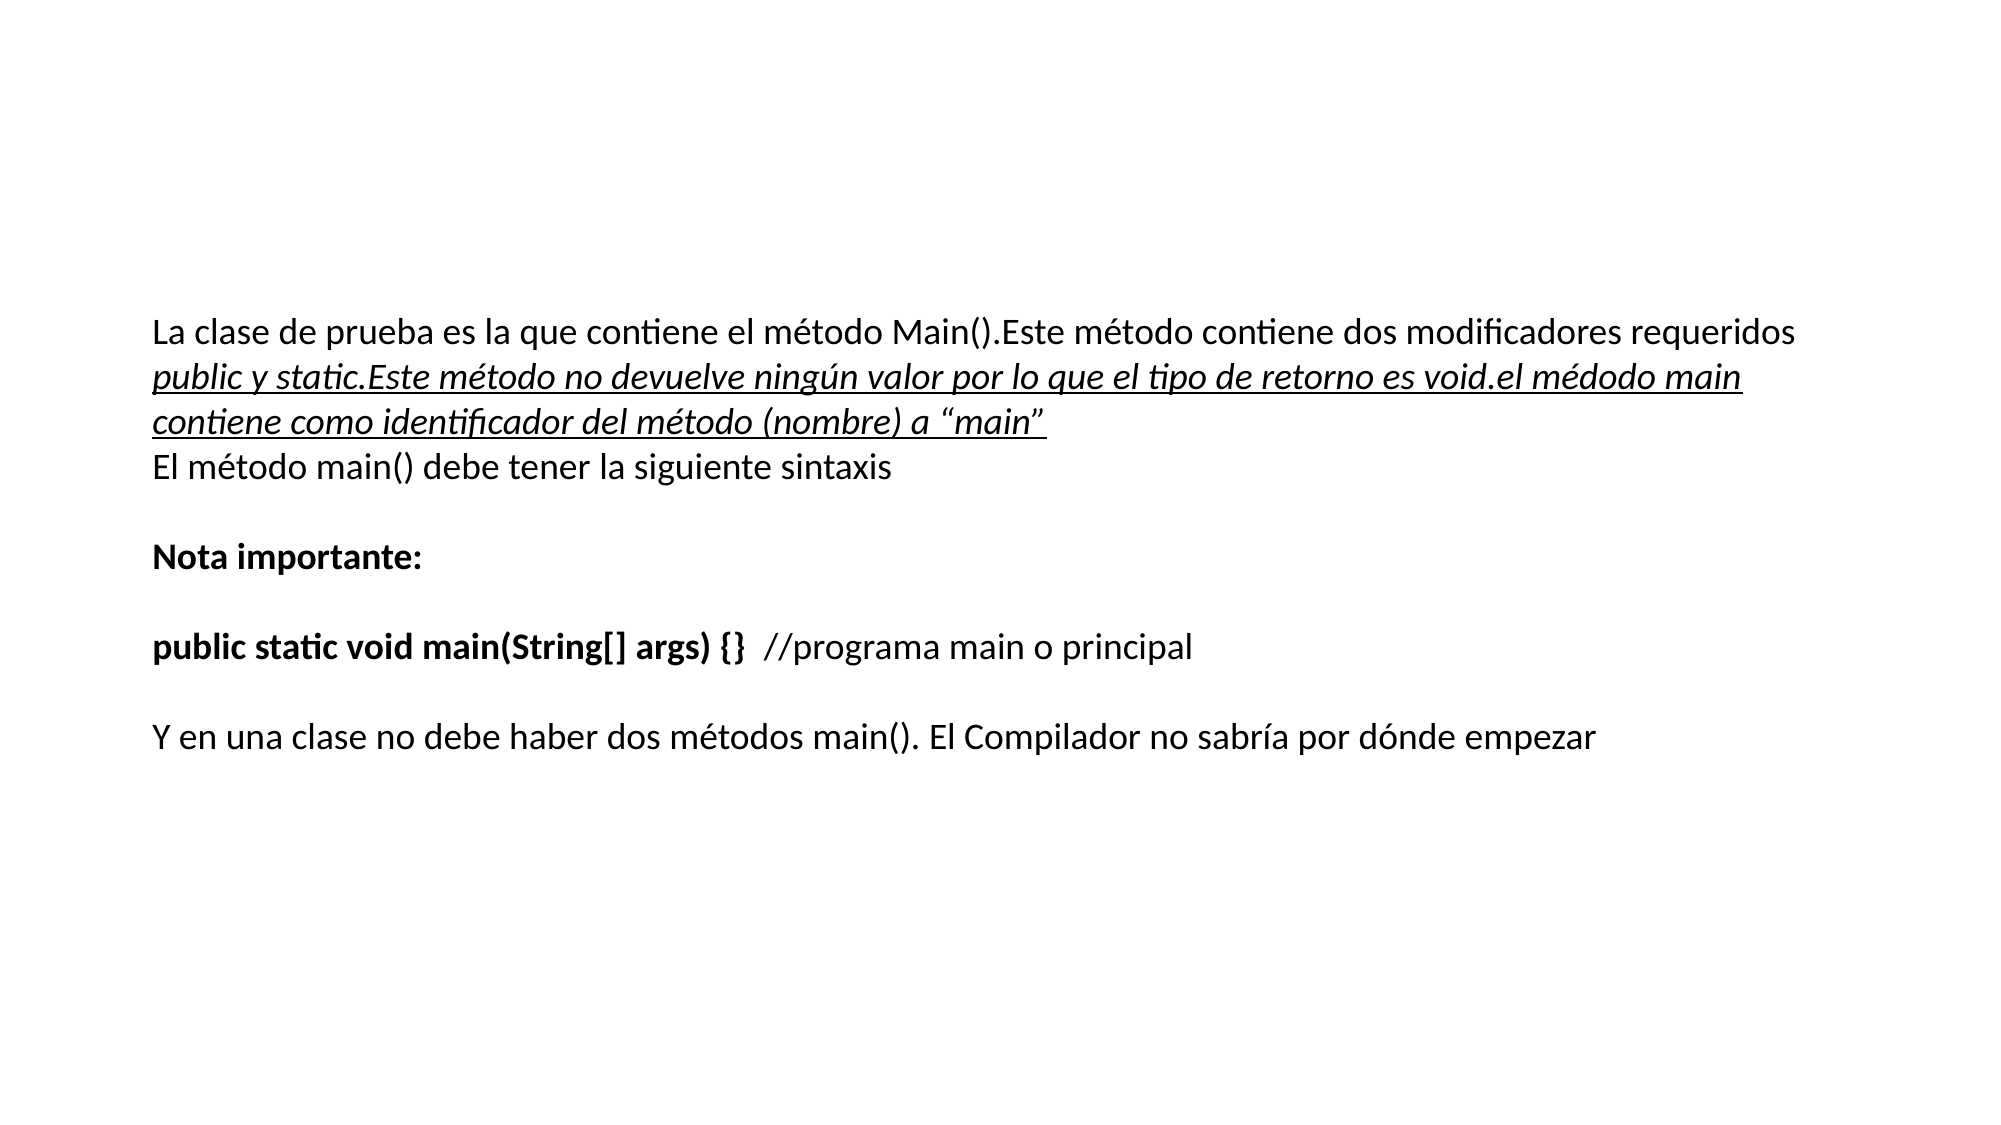

La clase de prueba es la que contiene el método Main().Este método contiene dos modificadores requeridos public y static.Este método no devuelve ningún valor por lo que el tipo de retorno es void.el médodo main contiene como identificador del método (nombre) a “main”
El método main() debe tener la siguiente sintaxis
Nota importante:
public static void main(String[] args) {} //programa main o principal
Y en una clase no debe haber dos métodos main(). El Compilador no sabría por dónde empezar